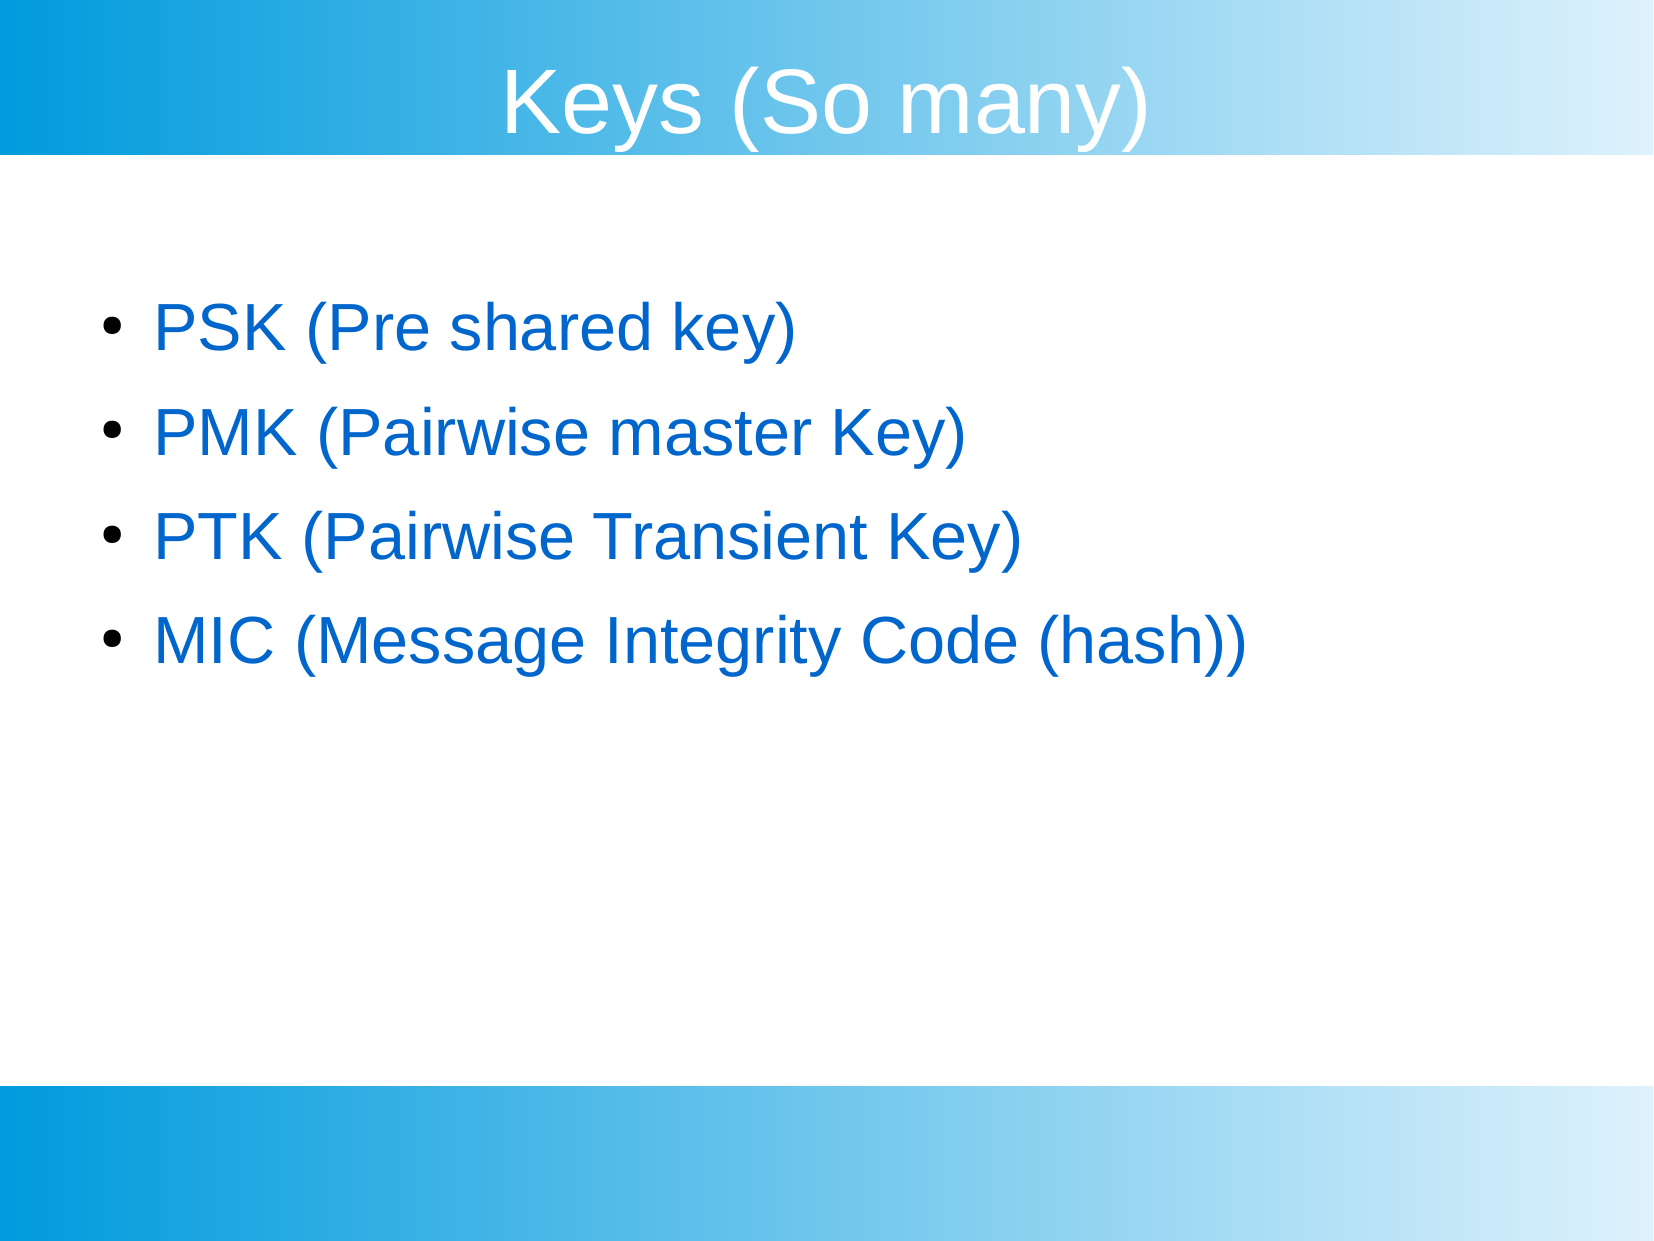

# Keys (So many)
PSK (Pre shared key)
PMK (Pairwise master Key)
PTK (Pairwise Transient Key)
MIC (Message Integrity Code (hash))